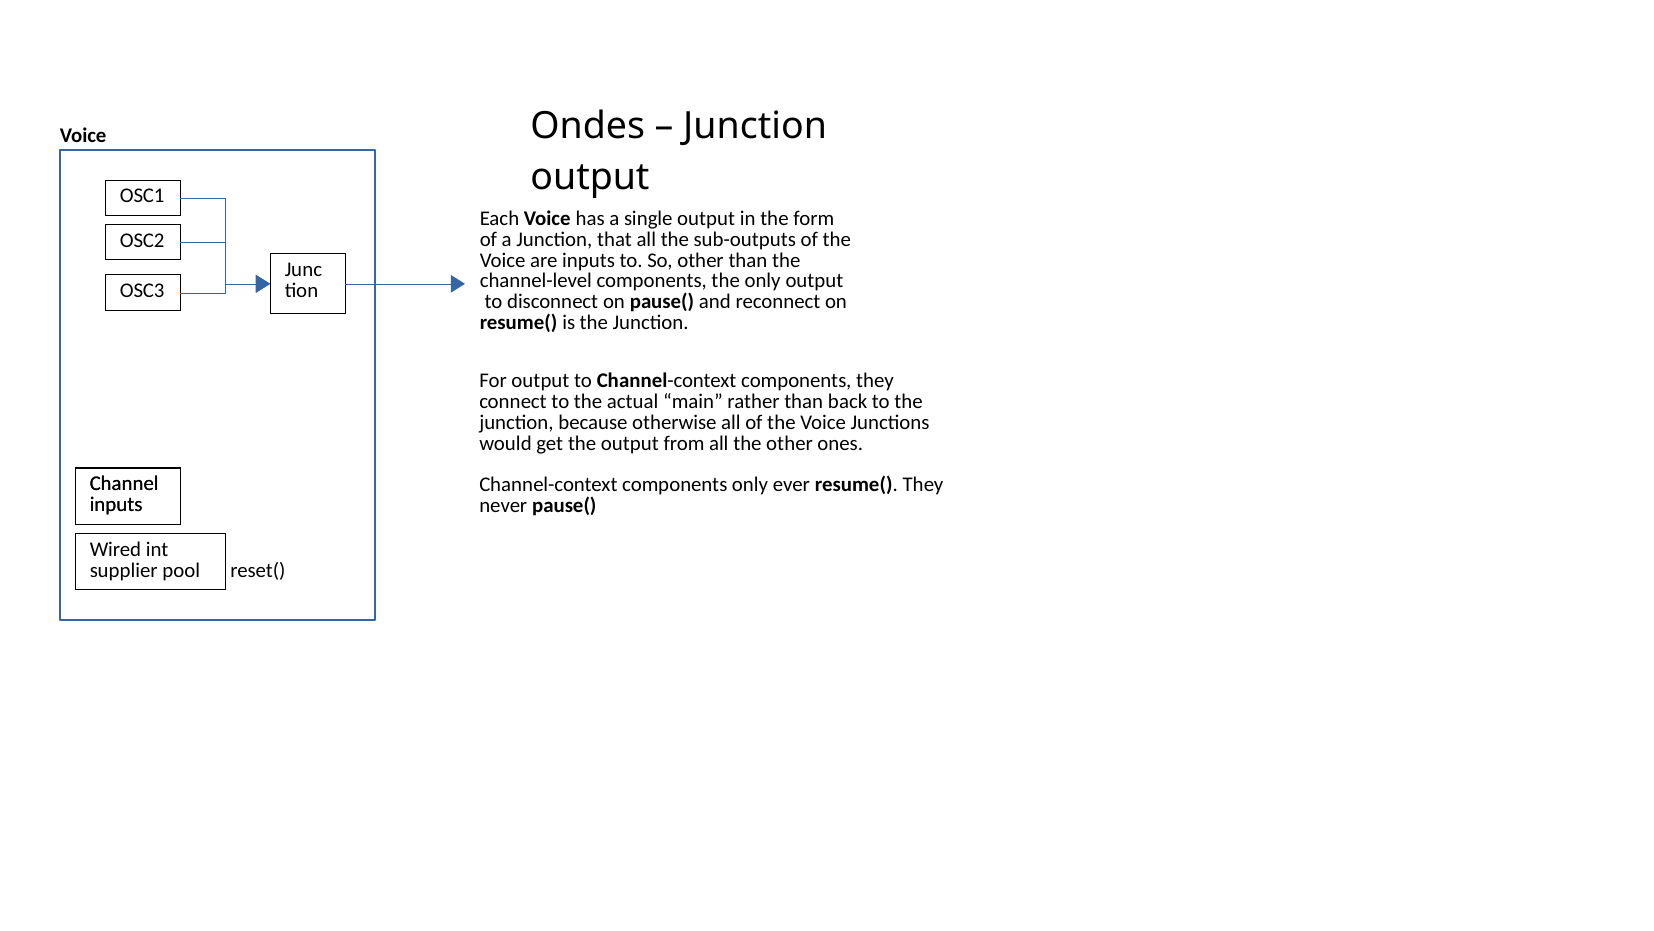

Ondes – Junction output
Voice
OSC1
Each Voice has a single output in the form of a Junction, that all the sub-outputs of the Voice are inputs to. So, other than the channel-level components, the only output
 to disconnect on pause() and reconnect on resume() is the Junction.
OSC2
Junction
OSC3
For output to Channel-context components, they connect to the actual “main” rather than back to the junction, because otherwise all of the Voice Junctions would get the output from all the other ones.
Channel-context components only ever resume(). They never pause()
Channel inputs
Channel inputs
Wired int supplier pool
reset()